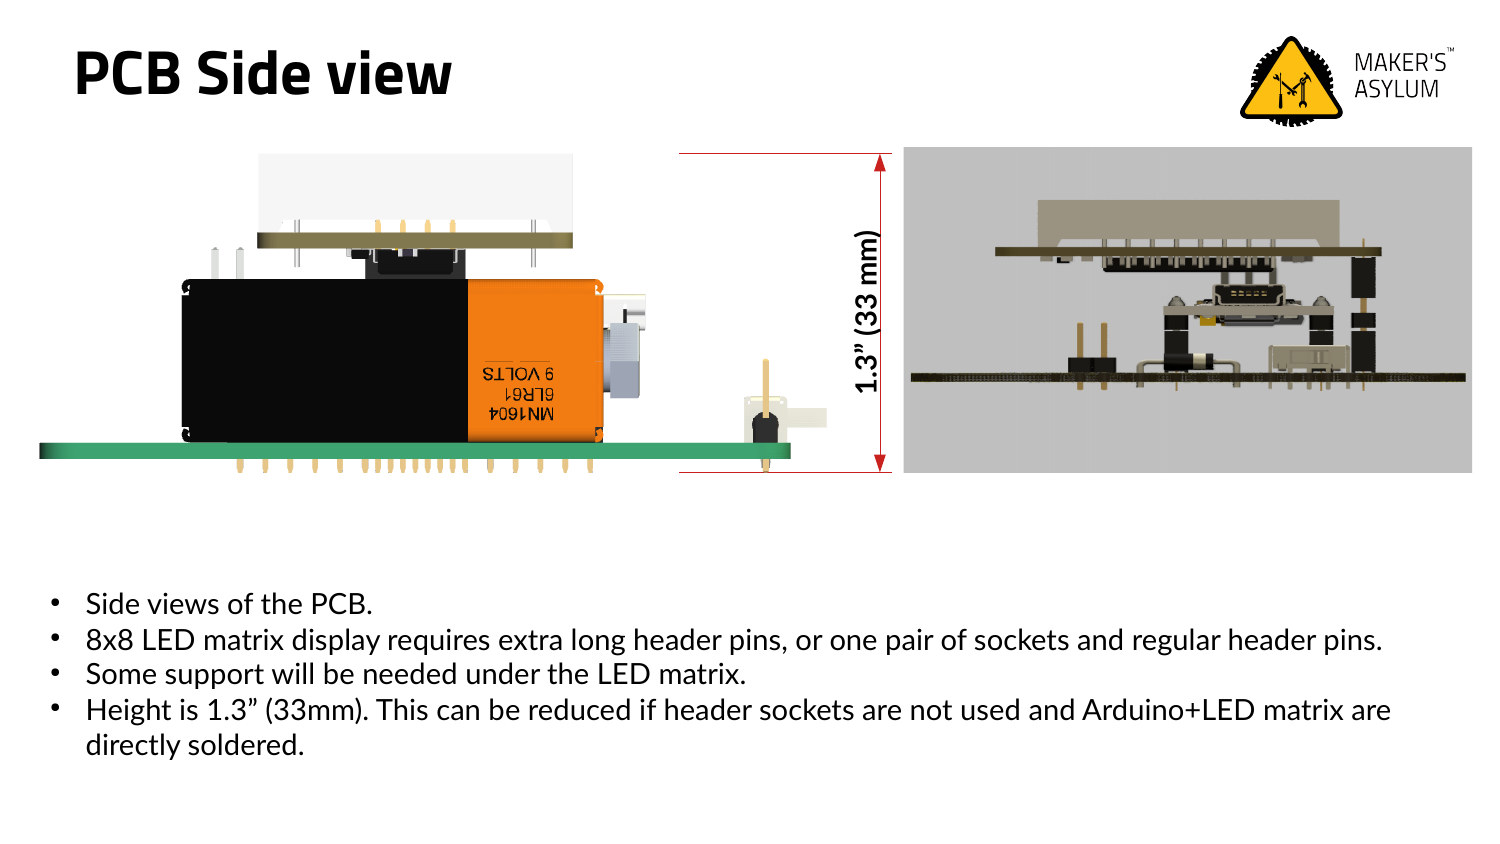

PCB Side view
Side views of the PCB.
8x8 LED matrix display requires extra long header pins, or one pair of sockets and regular header pins.
Some support will be needed under the LED matrix.
Height is 1.3” (33mm). This can be reduced if header sockets are not used and Arduino+LED matrix are directly soldered.